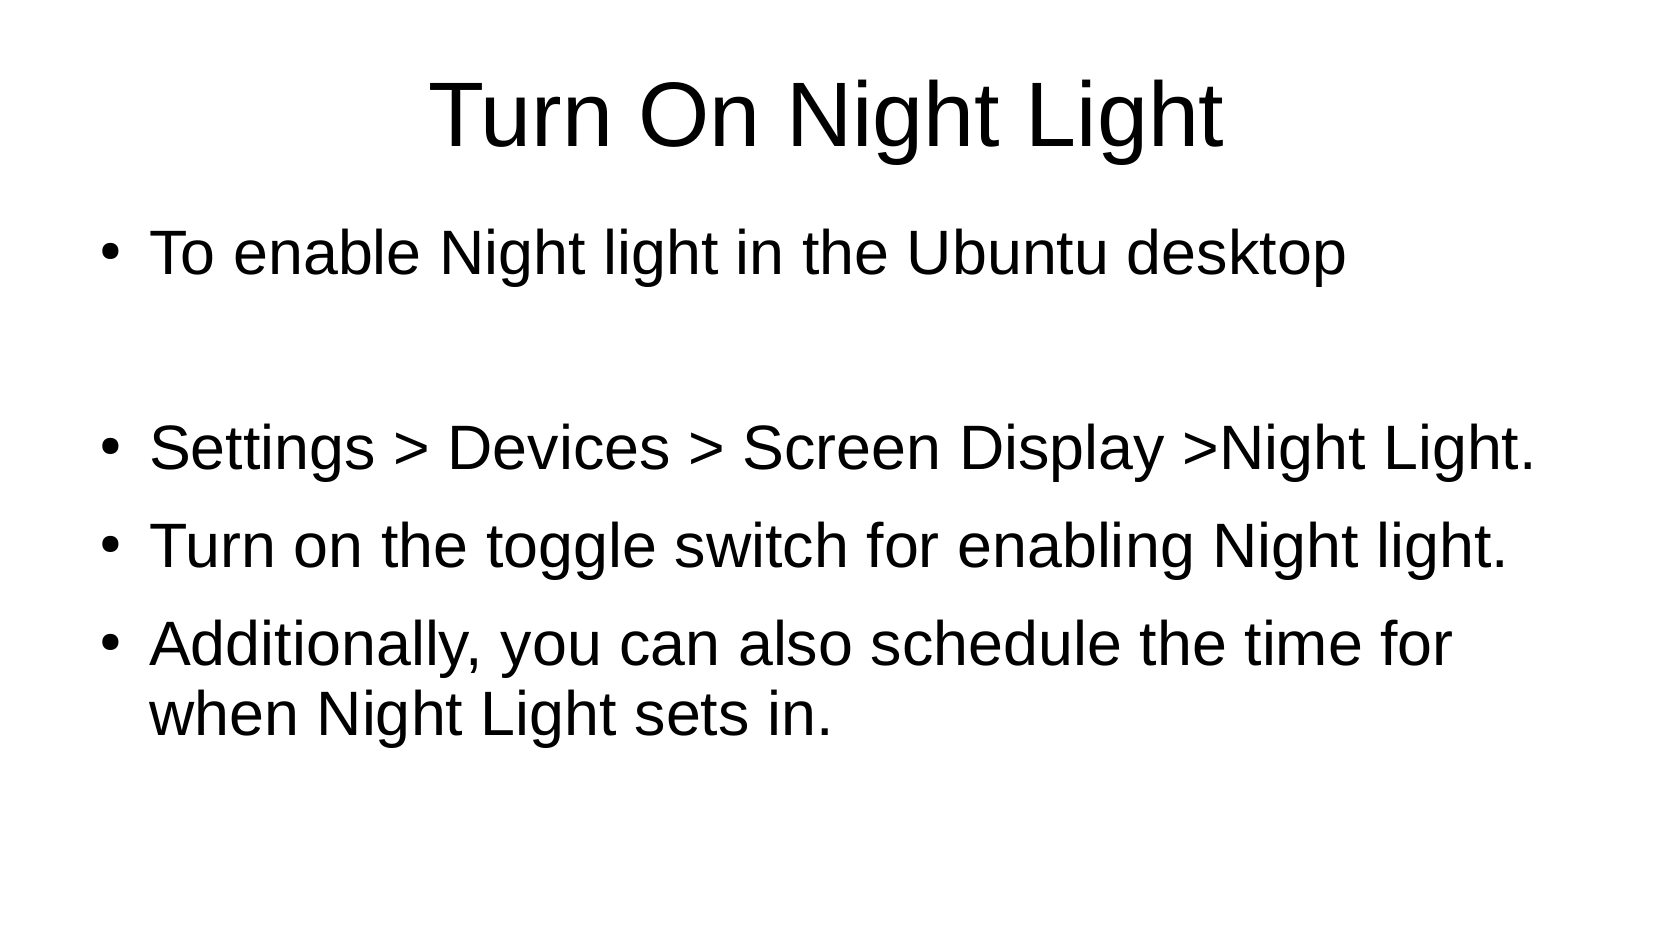

# Turn On Night Light
To enable Night light in the Ubuntu desktop
Settings > Devices > Screen Display >Night Light.
Turn on the toggle switch for enabling Night light.
Additionally, you can also schedule the time for when Night Light sets in.